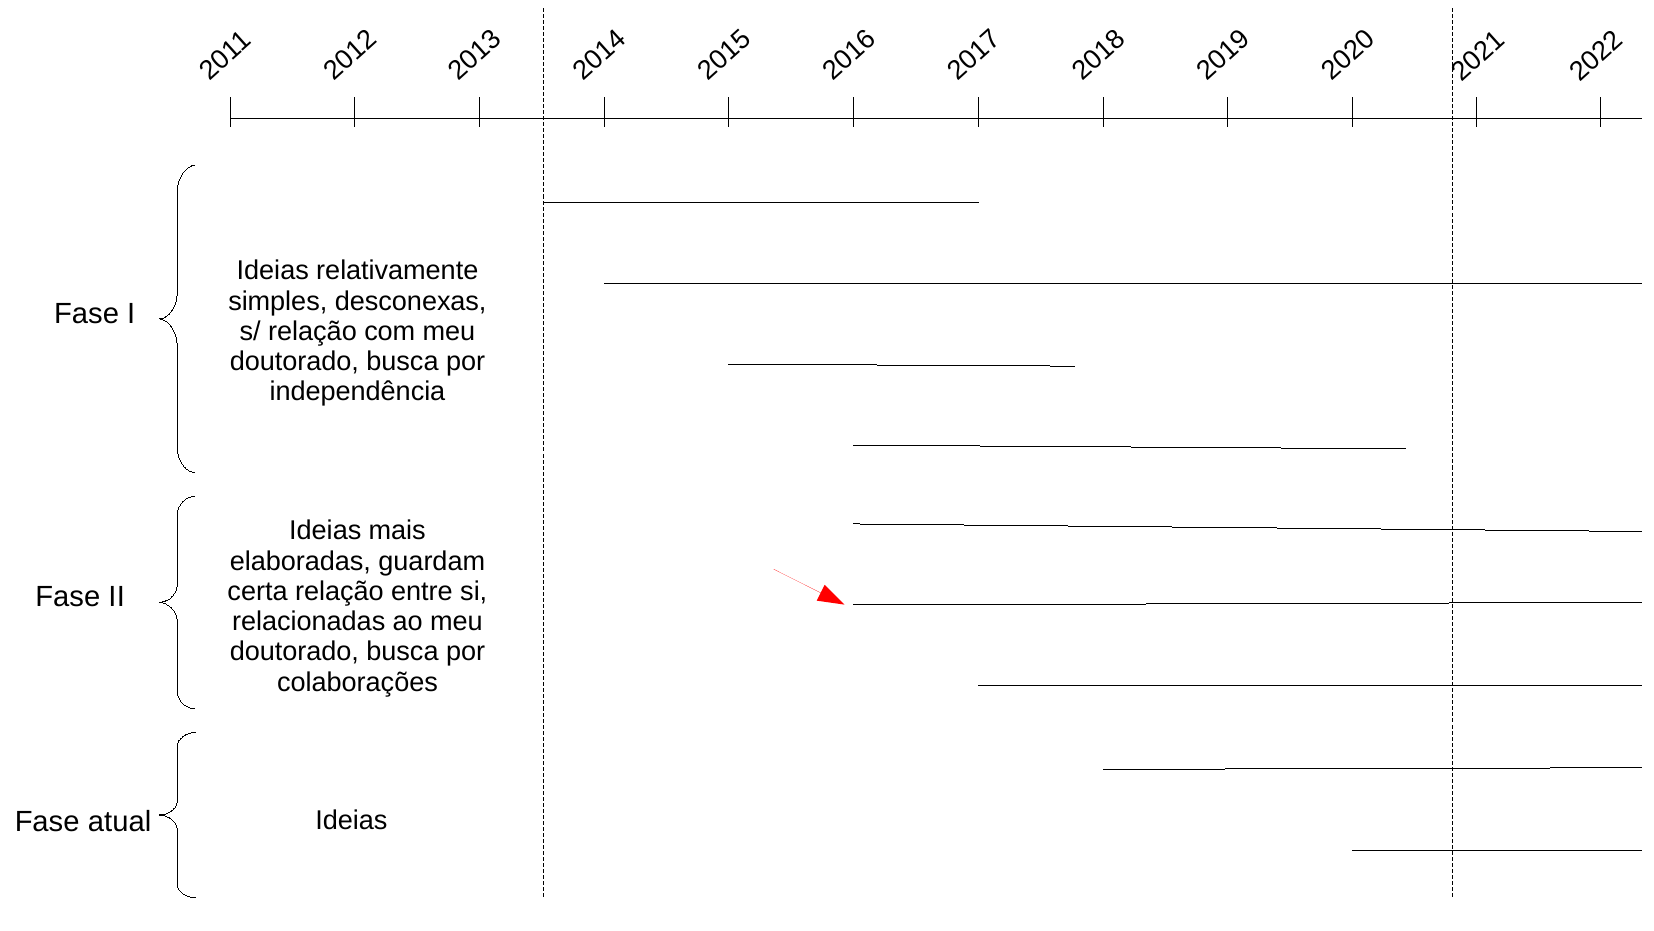

2011
2012
2013
2014
2015
2016
2017
2018
2019
2020
2021
2022
Ideias relativamente simples, desconexas, s/ relação com meu doutorado, busca por independência
Fase I
Ideias mais elaboradas, guardam certa relação entre si, relacionadas ao meu doutorado, busca por colaborações
Fase II
Ideias
Fase atual